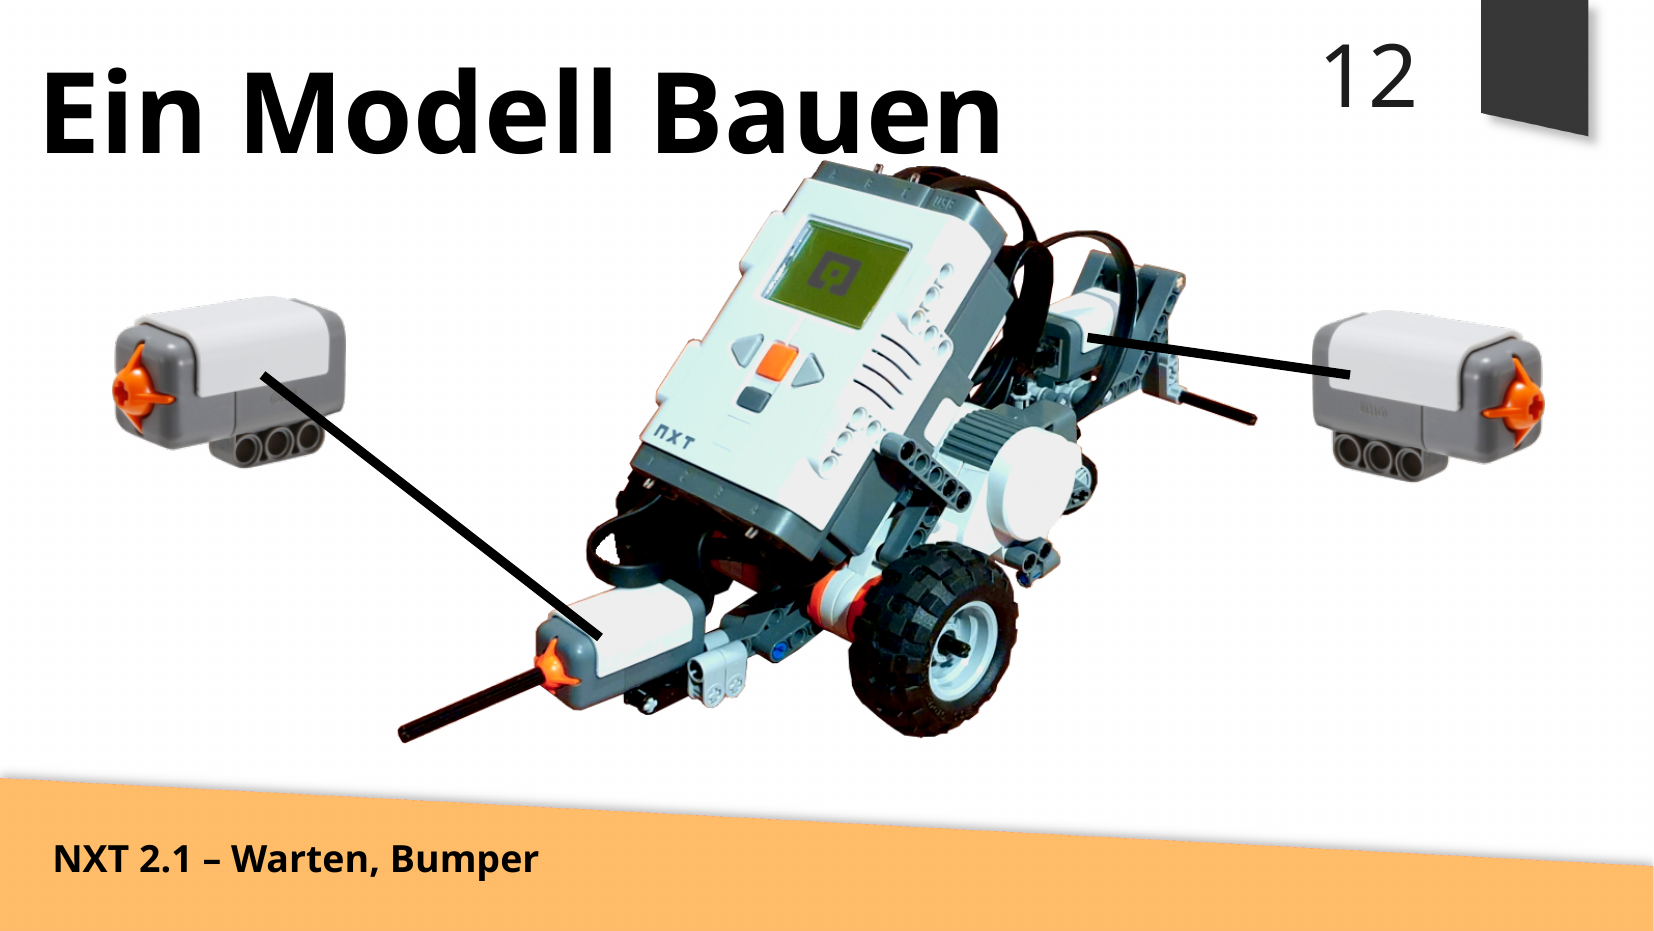

# Ein Modell Bauen
NXT 2.1 – Warten, Bumper